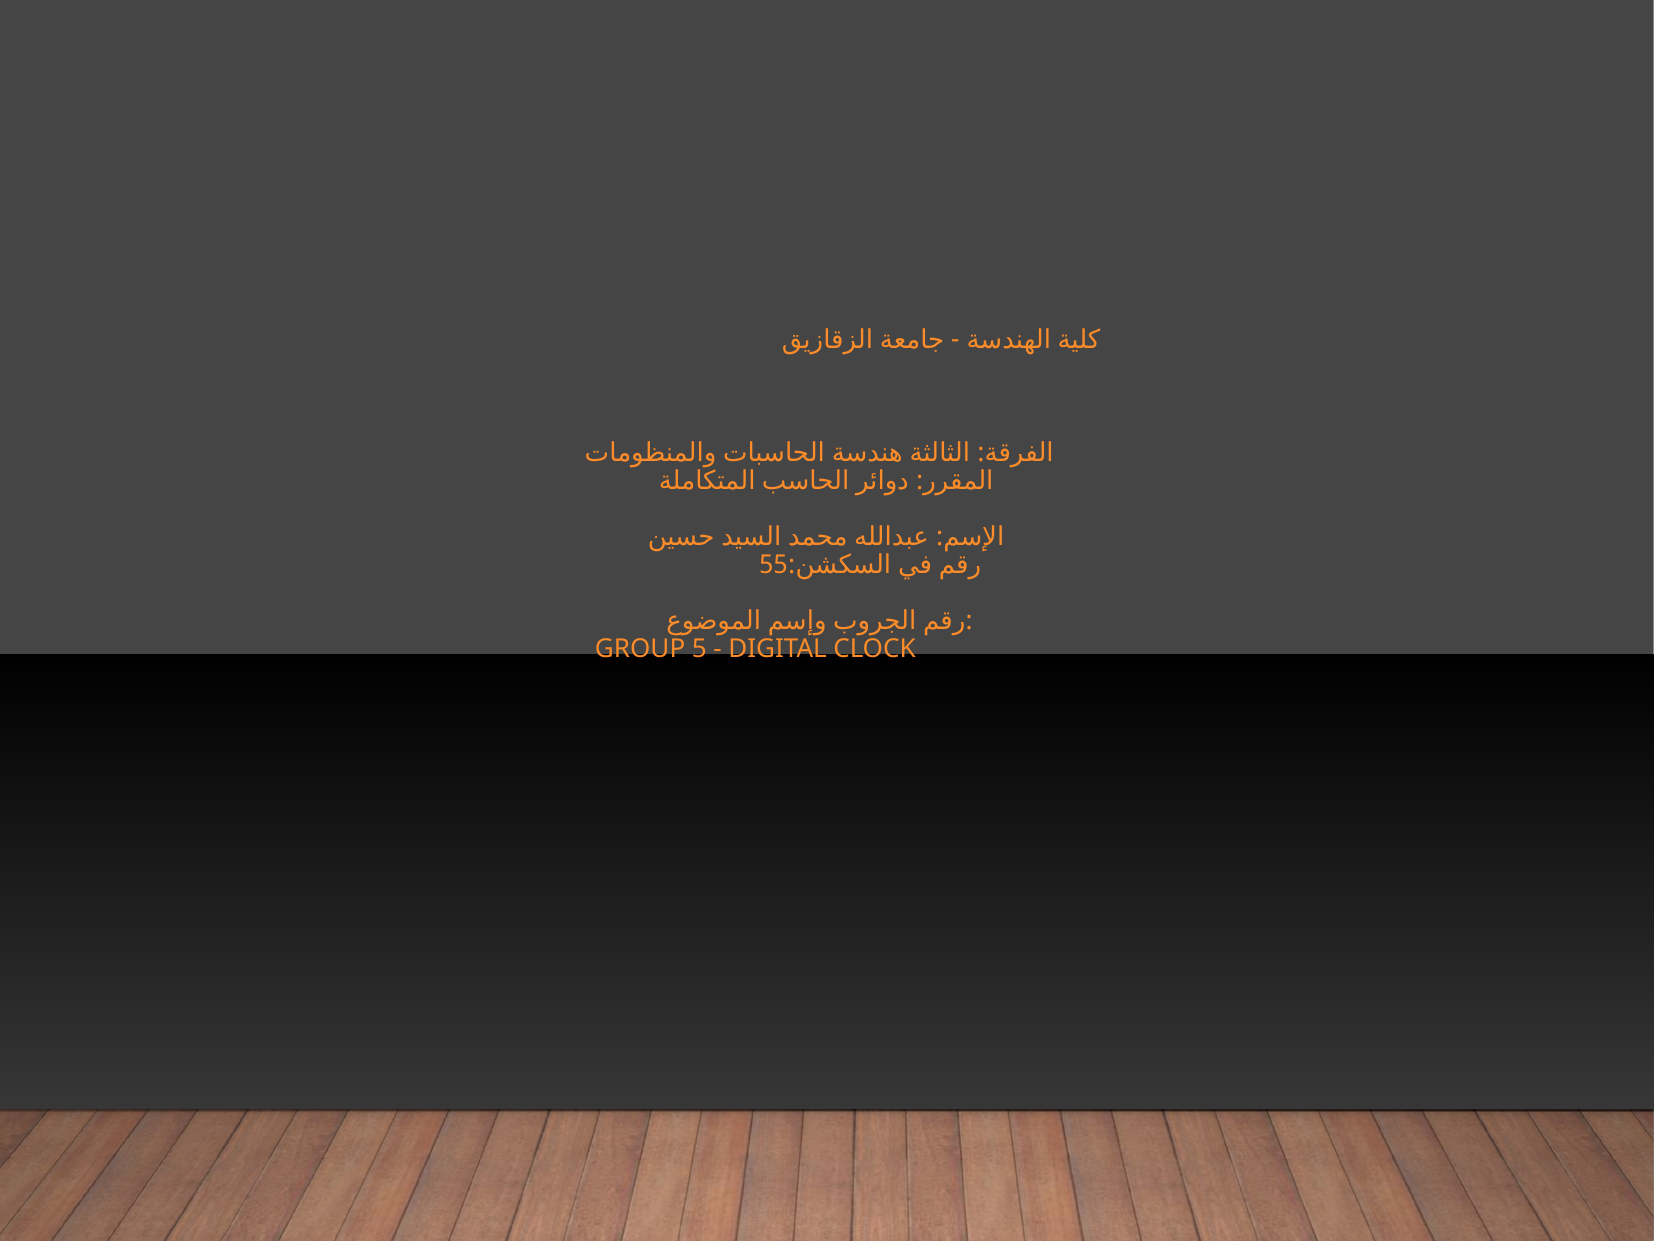

# كلیة الھندسة - جامعة الزقازیق الفرقة: الثالثة ھندسة الحاسبات والمنظومات المقرر: دوائر الحاسب المتكاملة الإسم: عبدالله محمد السيد حسين رقم في السكشن:55 رقم الجروب وإسم الموضوع: Group 5 - Digital Clock